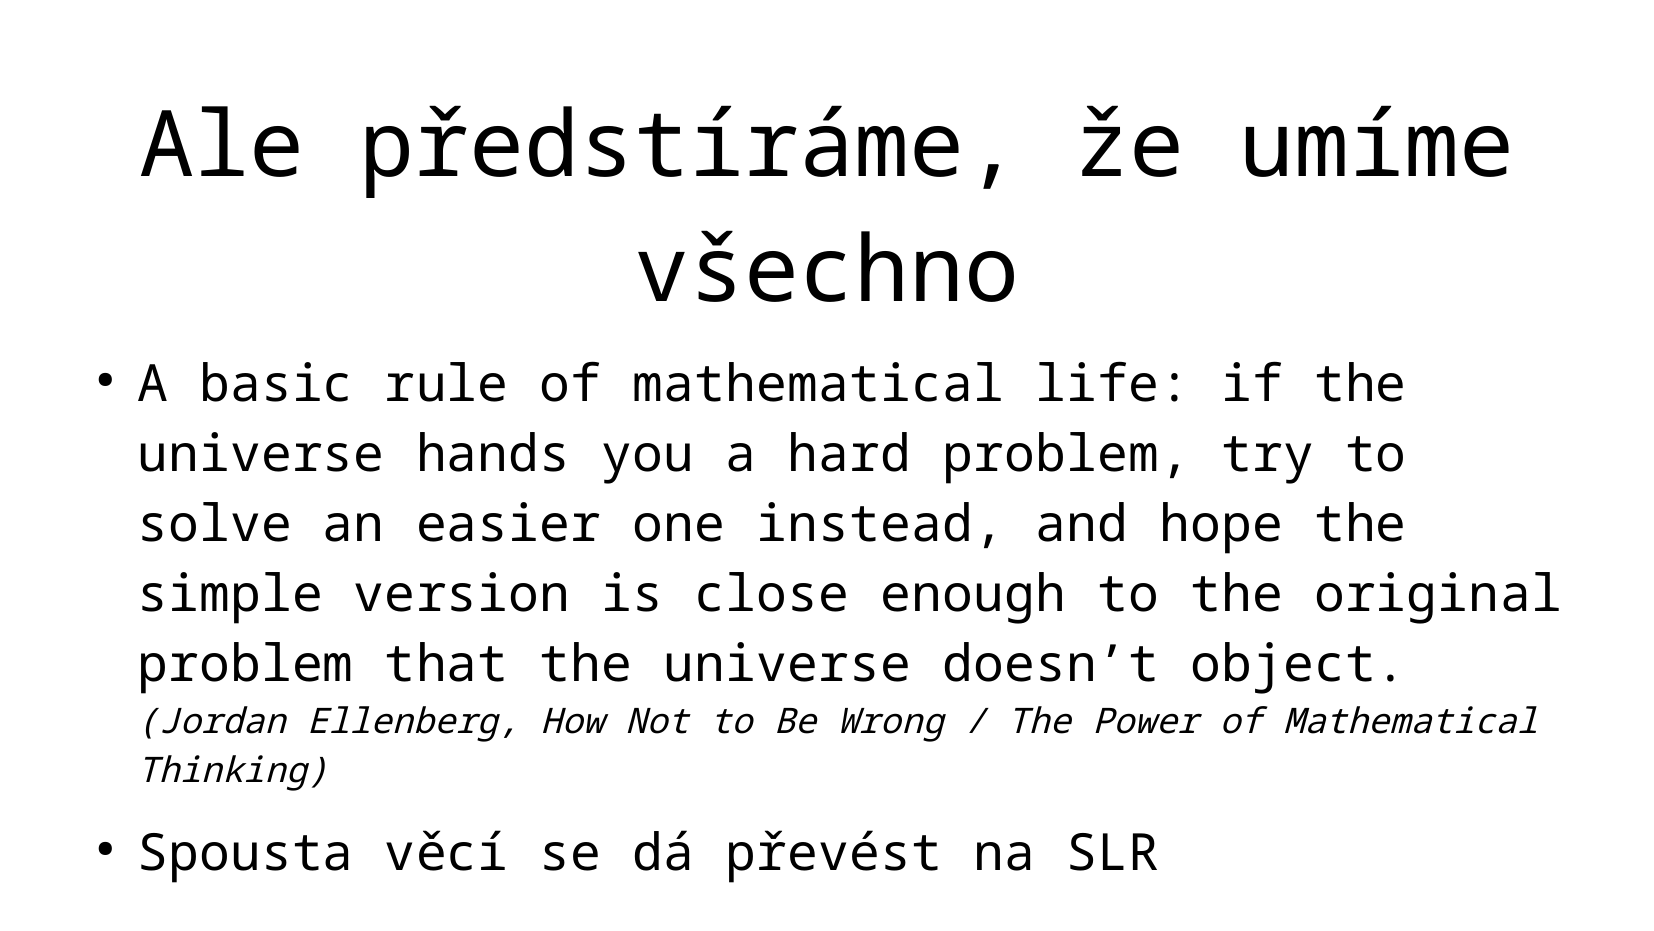

# Ale předstíráme, že umíme všechno
A basic rule of mathematical life: if the universe hands you a hard problem, try to solve an easier one instead, and hope the simple version is close enough to the original problem that the universe doesn’t object. (Jordan Ellenberg, How Not to Be Wrong / The Power of Mathematical Thinking)
Spousta věcí se dá převést na SLR